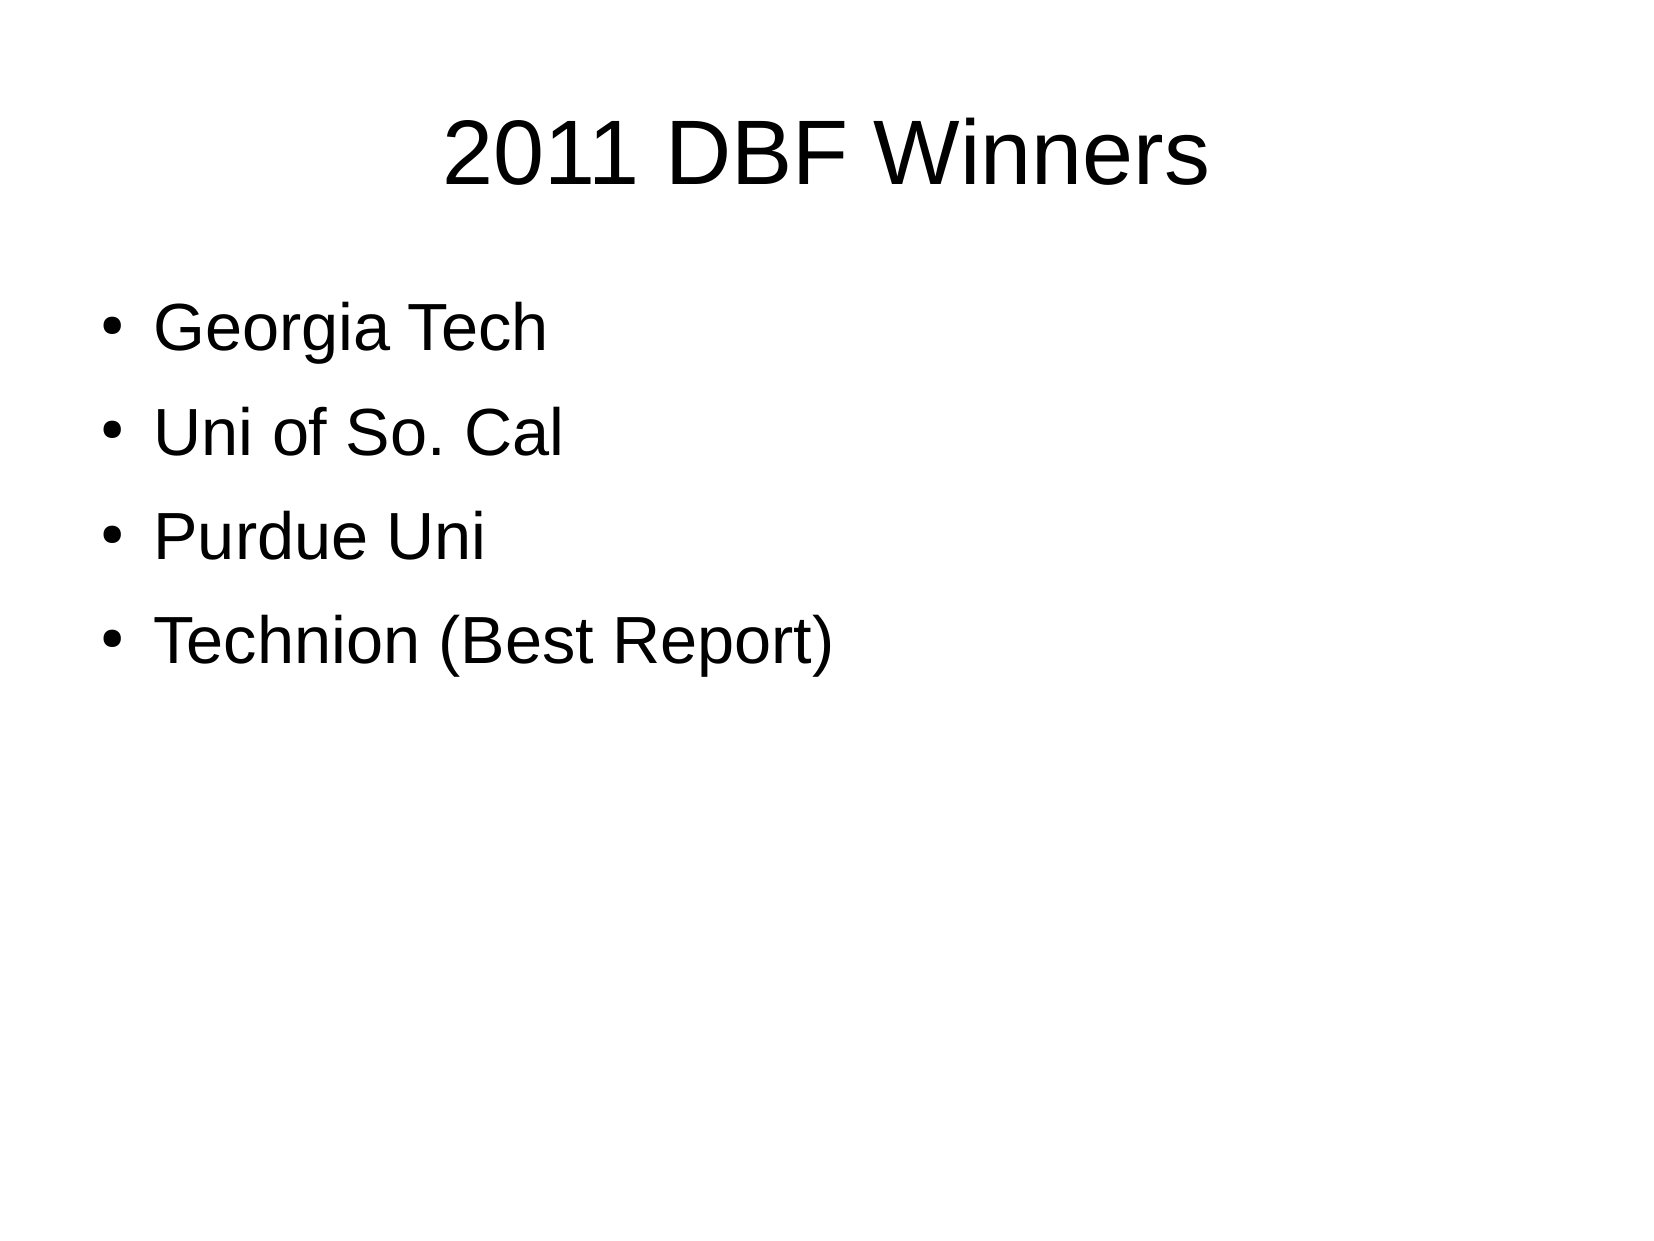

# 2011 DBF Winners
Georgia Tech
Uni of So. Cal
Purdue Uni
Technion (Best Report)